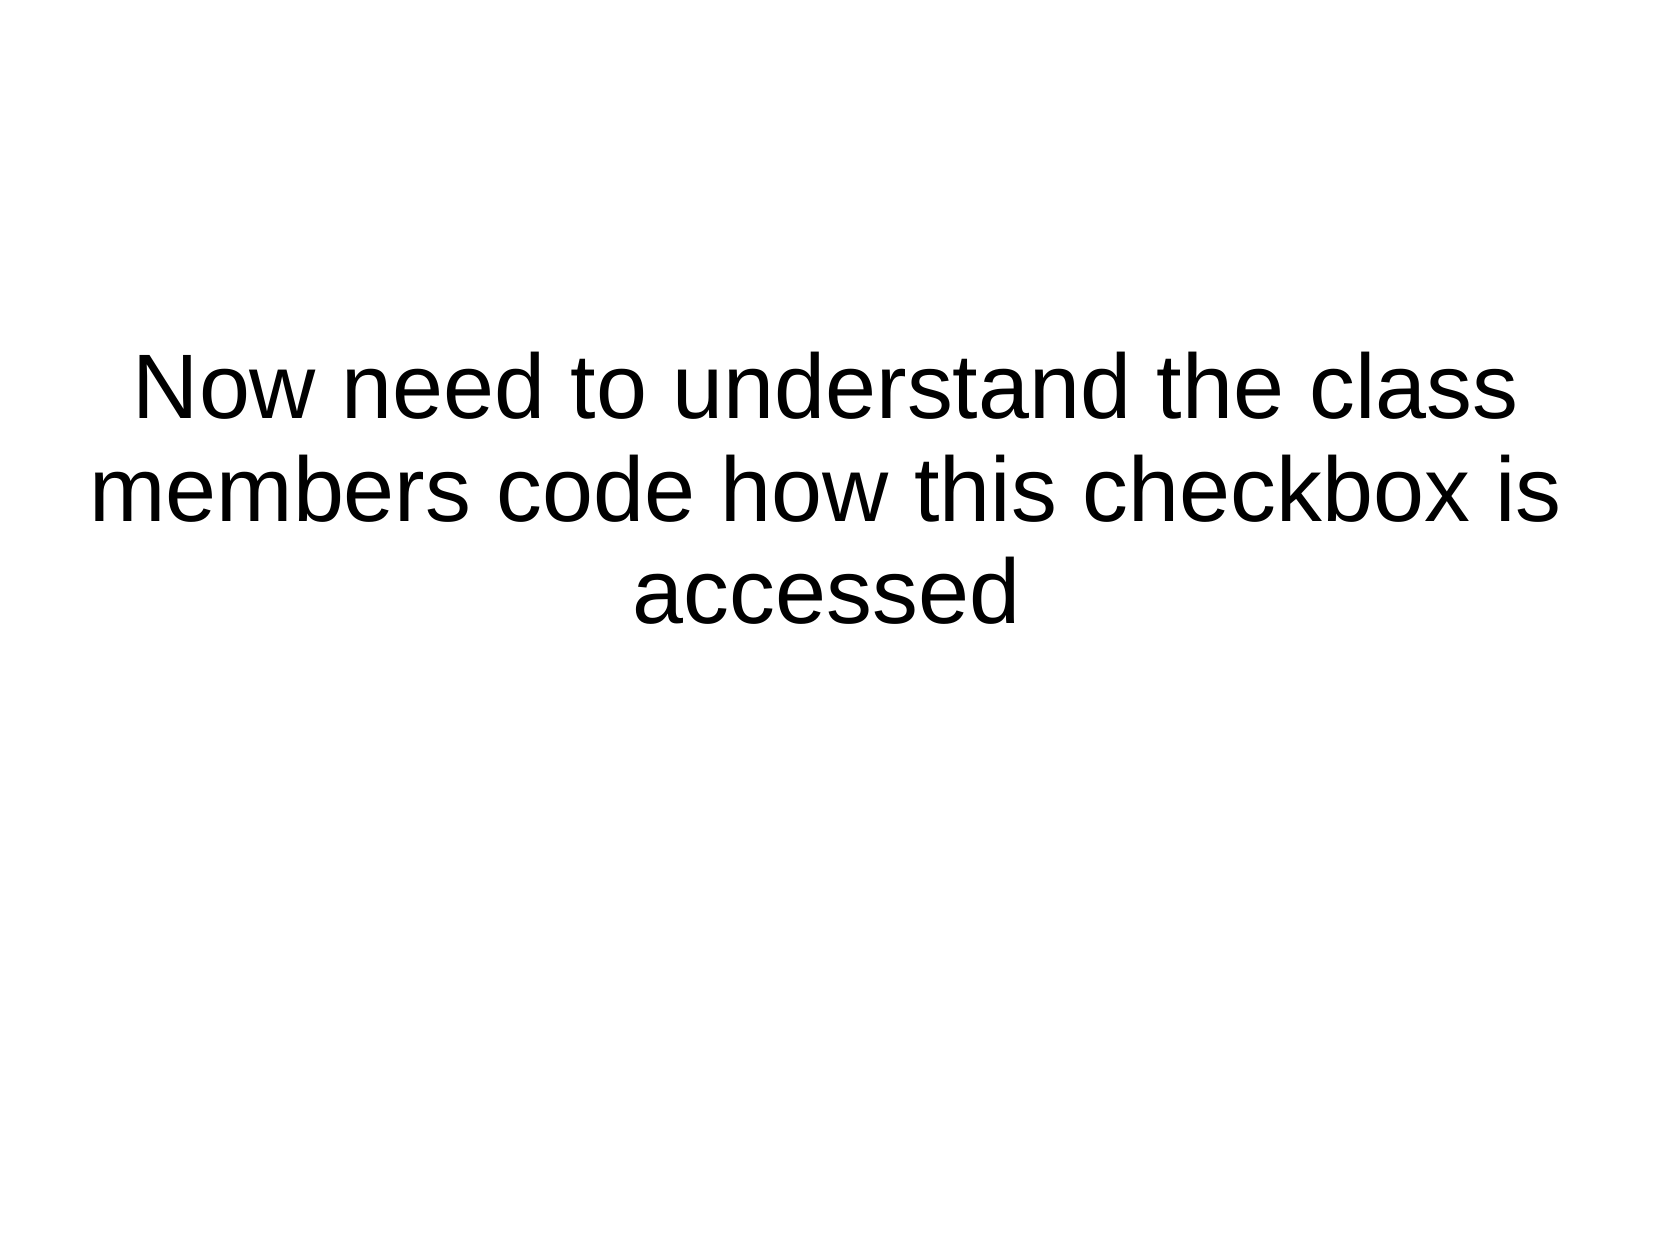

# Now need to understand the class members code how this checkbox is accessed